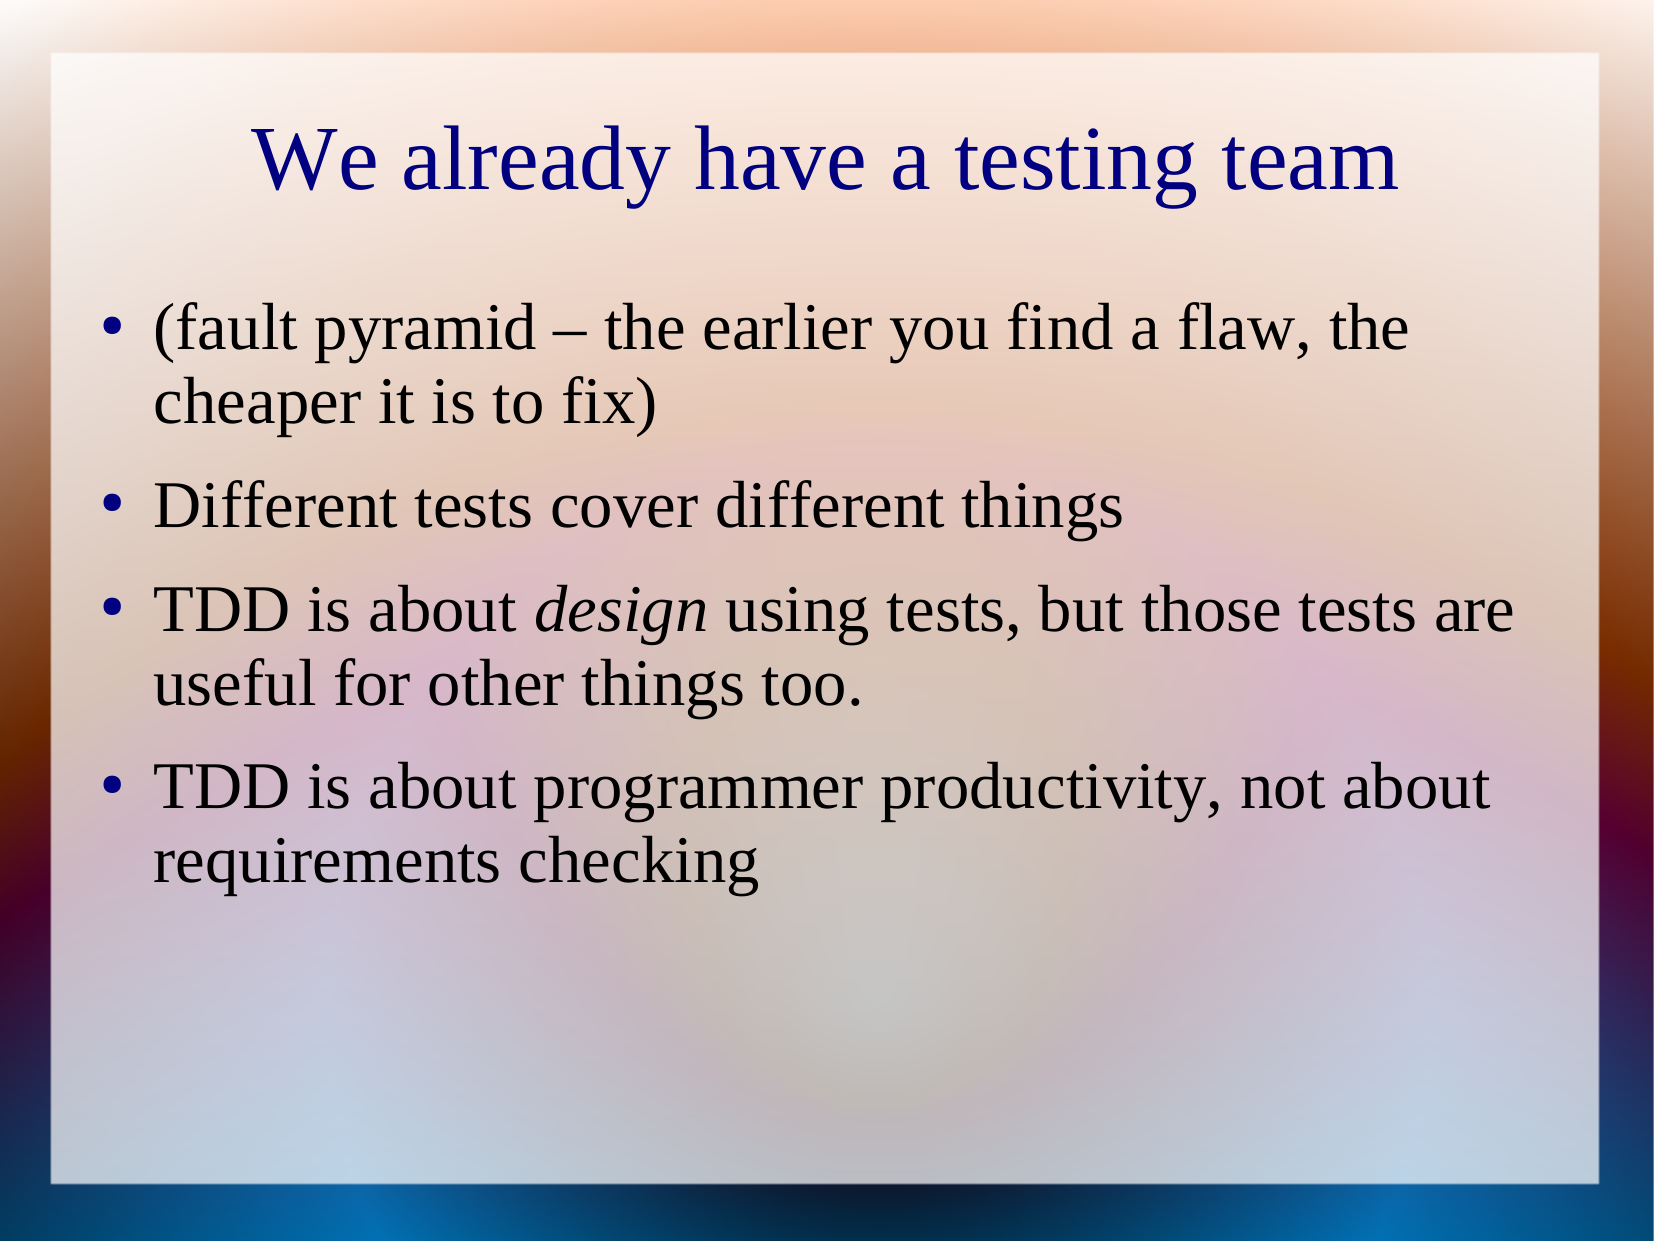

# We already have a testing team
(fault pyramid – the earlier you find a flaw, the cheaper it is to fix)
Different tests cover different things
TDD is about design using tests, but those tests are useful for other things too.
TDD is about programmer productivity, not about requirements checking